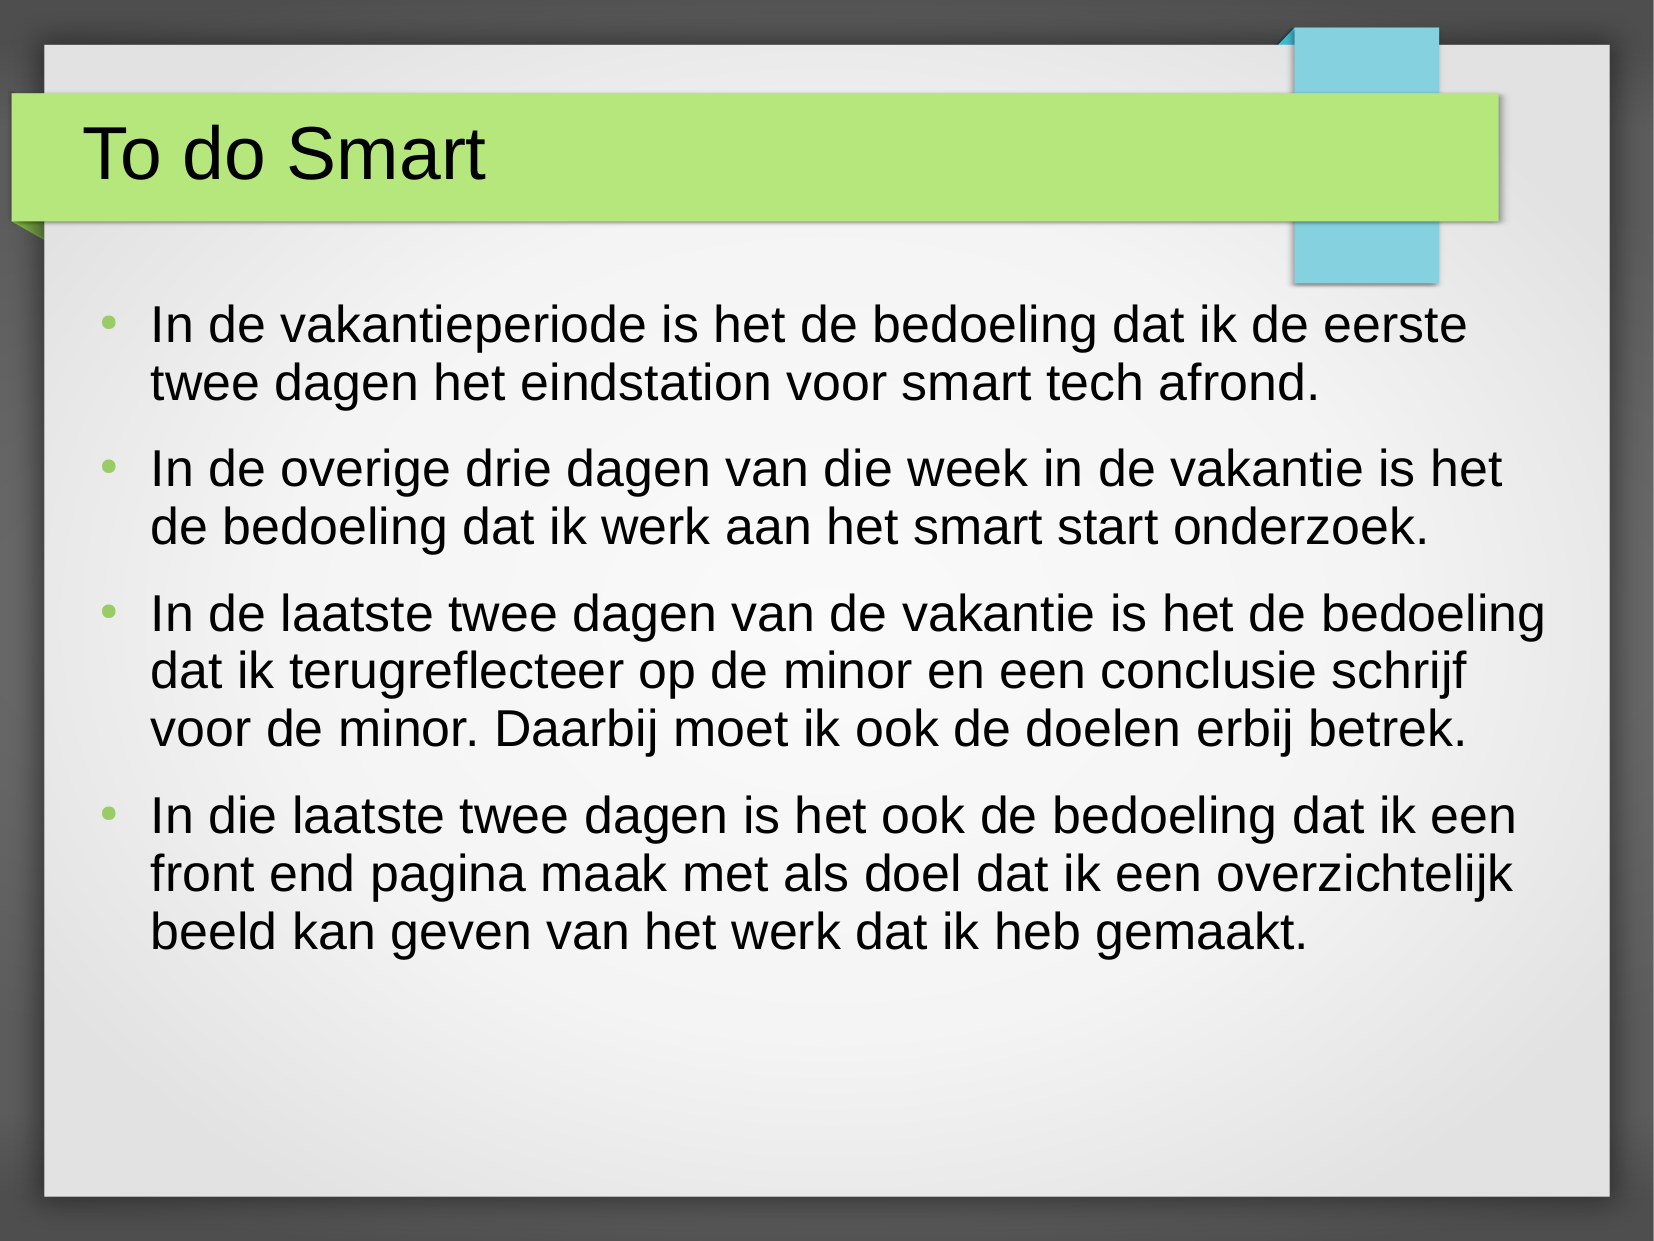

# To do Smart
In de vakantieperiode is het de bedoeling dat ik de eerste twee dagen het eindstation voor smart tech afrond.
In de overige drie dagen van die week in de vakantie is het de bedoeling dat ik werk aan het smart start onderzoek.
In de laatste twee dagen van de vakantie is het de bedoeling dat ik terugreflecteer op de minor en een conclusie schrijf voor de minor. Daarbij moet ik ook de doelen erbij betrek.
In die laatste twee dagen is het ook de bedoeling dat ik een front end pagina maak met als doel dat ik een overzichtelijk beeld kan geven van het werk dat ik heb gemaakt.